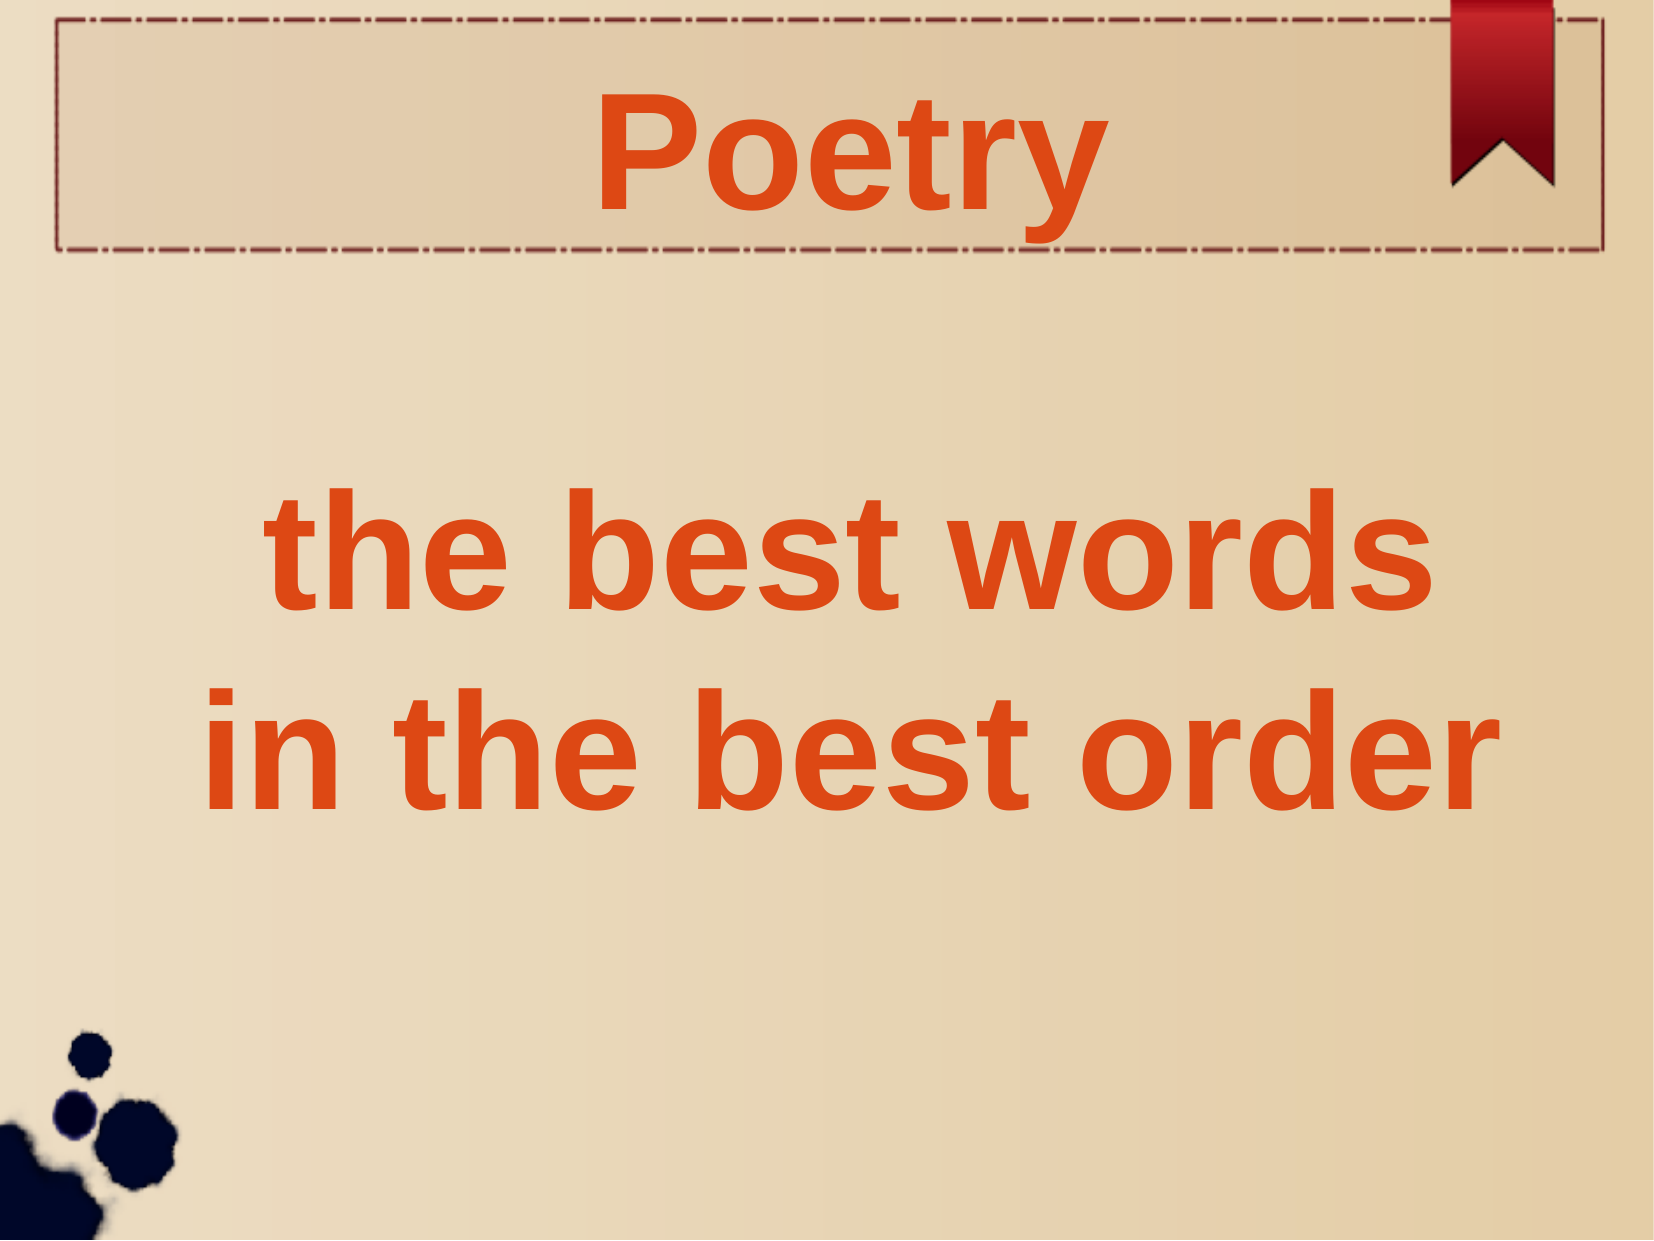

Poetry
the best words
in the best order